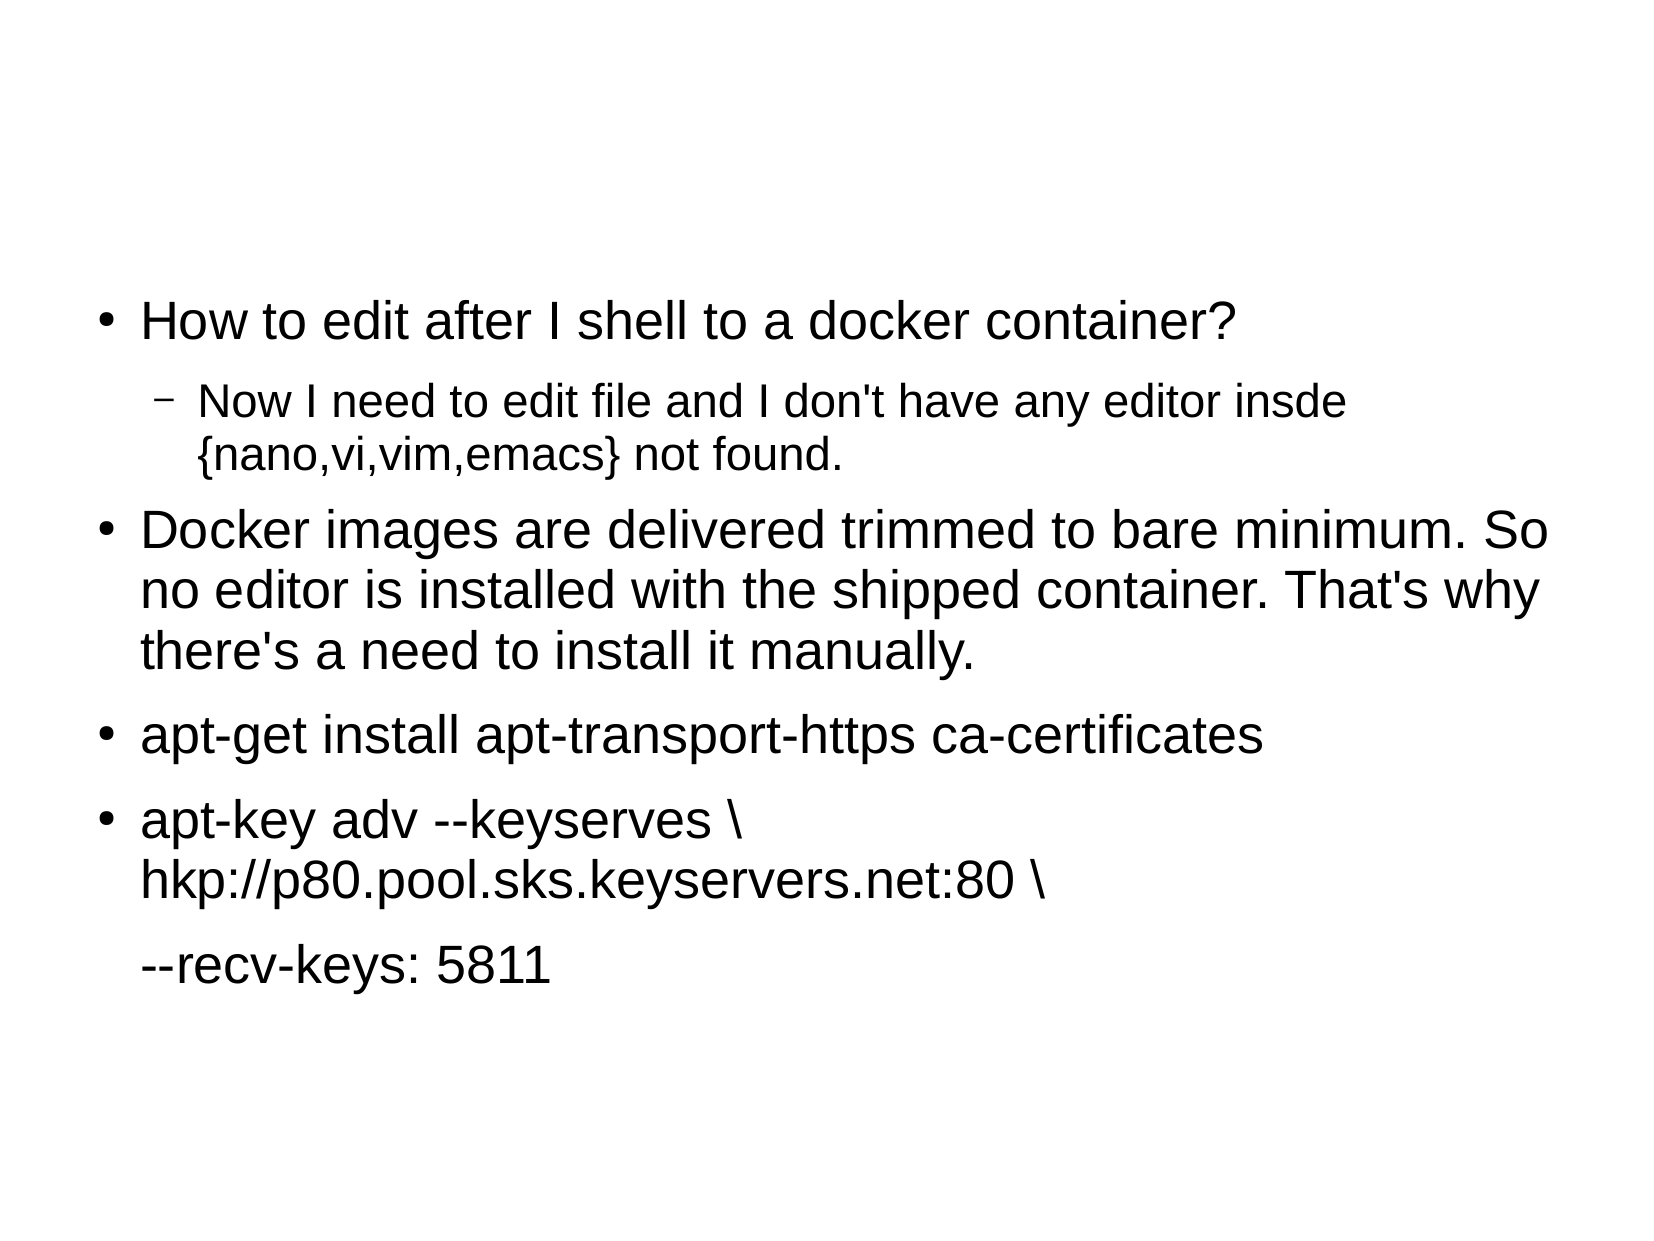

#
How to edit after I shell to a docker container?
Now I need to edit file and I don't have any editor insde {nano,vi,vim,emacs} not found.
Docker images are delivered trimmed to bare minimum. So no editor is installed with the shipped container. That's why there's a need to install it manually.
apt-get install apt-transport-https ca-certificates
apt-key adv --keyserves \ hkp://p80.pool.sks.keyservers.net:80 \
--recv-keys: 5811